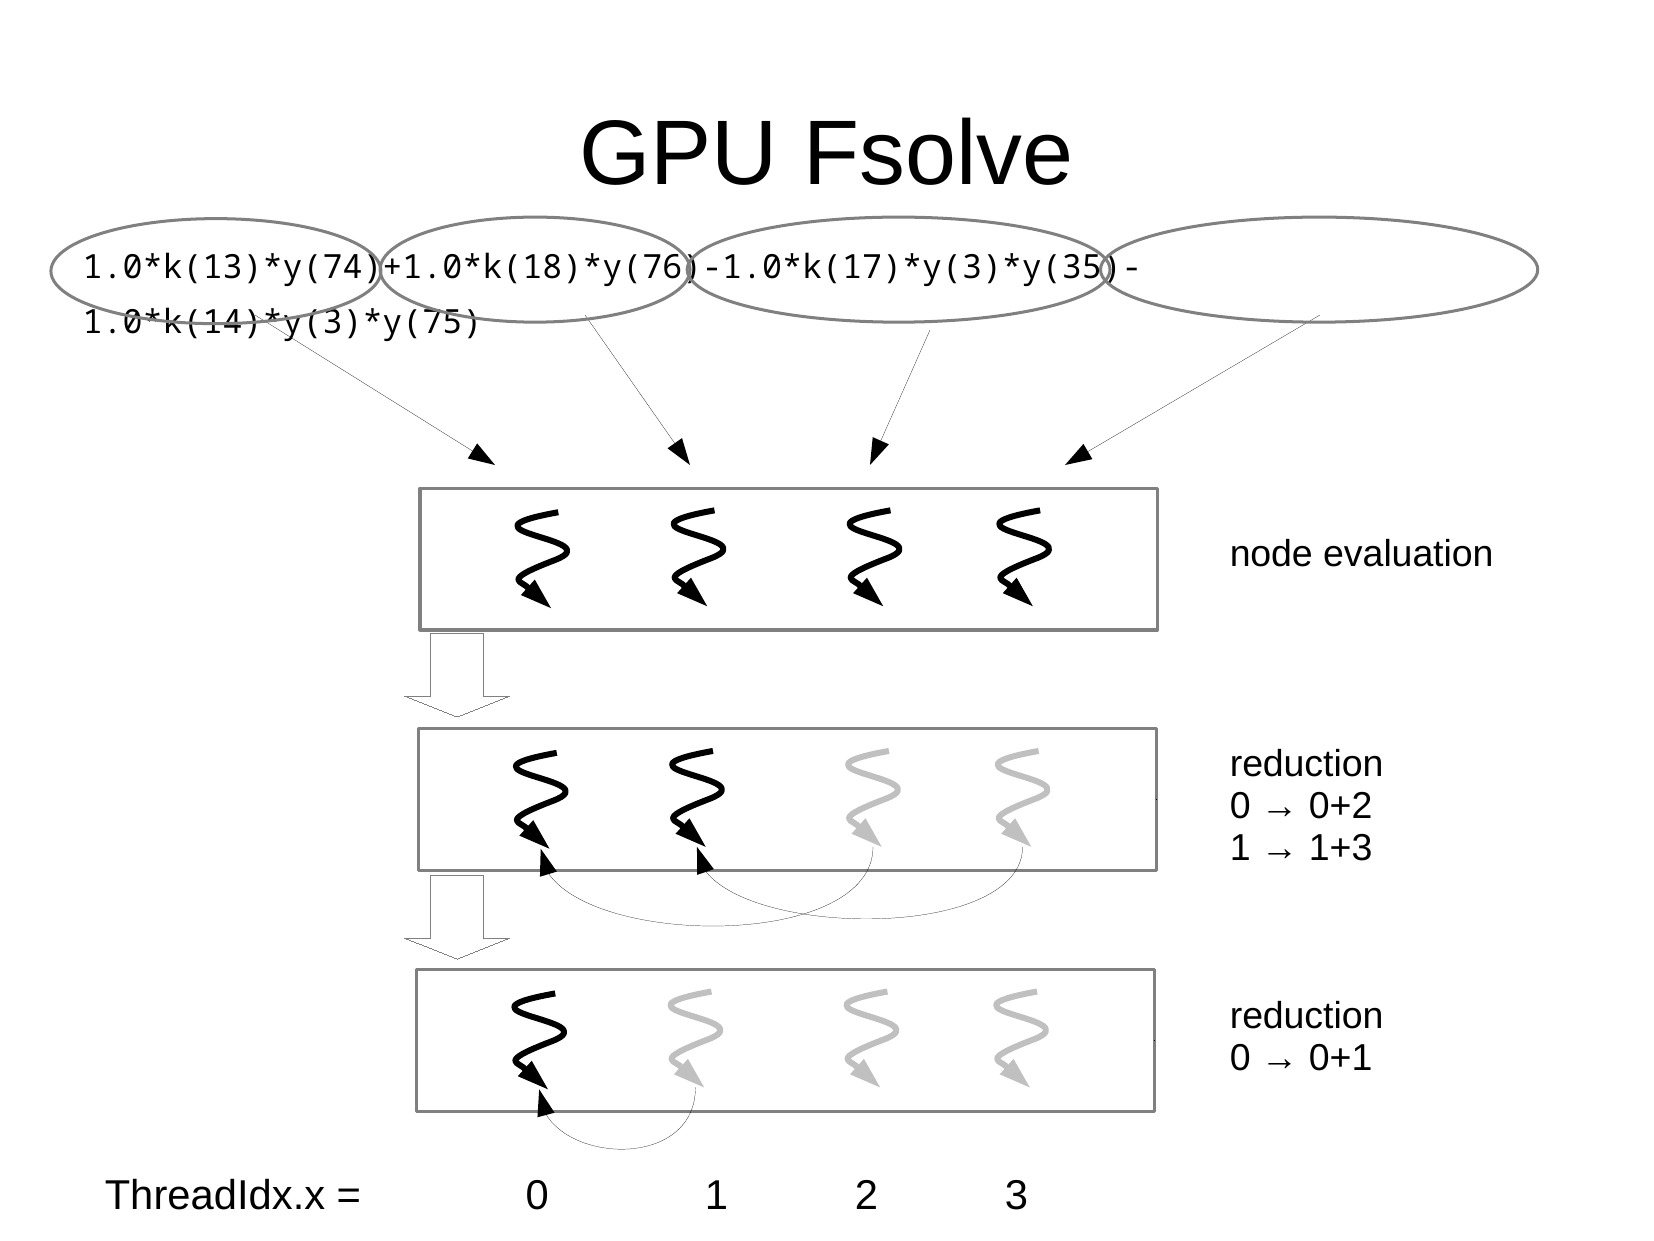

# GPU Fsolve
1.0*k(13)*y(74)+1.0*k(18)*y(76)-1.0*k(17)*y(3)*y(35)-1.0*k(14)*y(3)*y(75)
node evaluation
reduction
0 → 0+2
1 → 1+3
reduction
0 → 0+1
ThreadIdx.x = 		 0			1		2		3